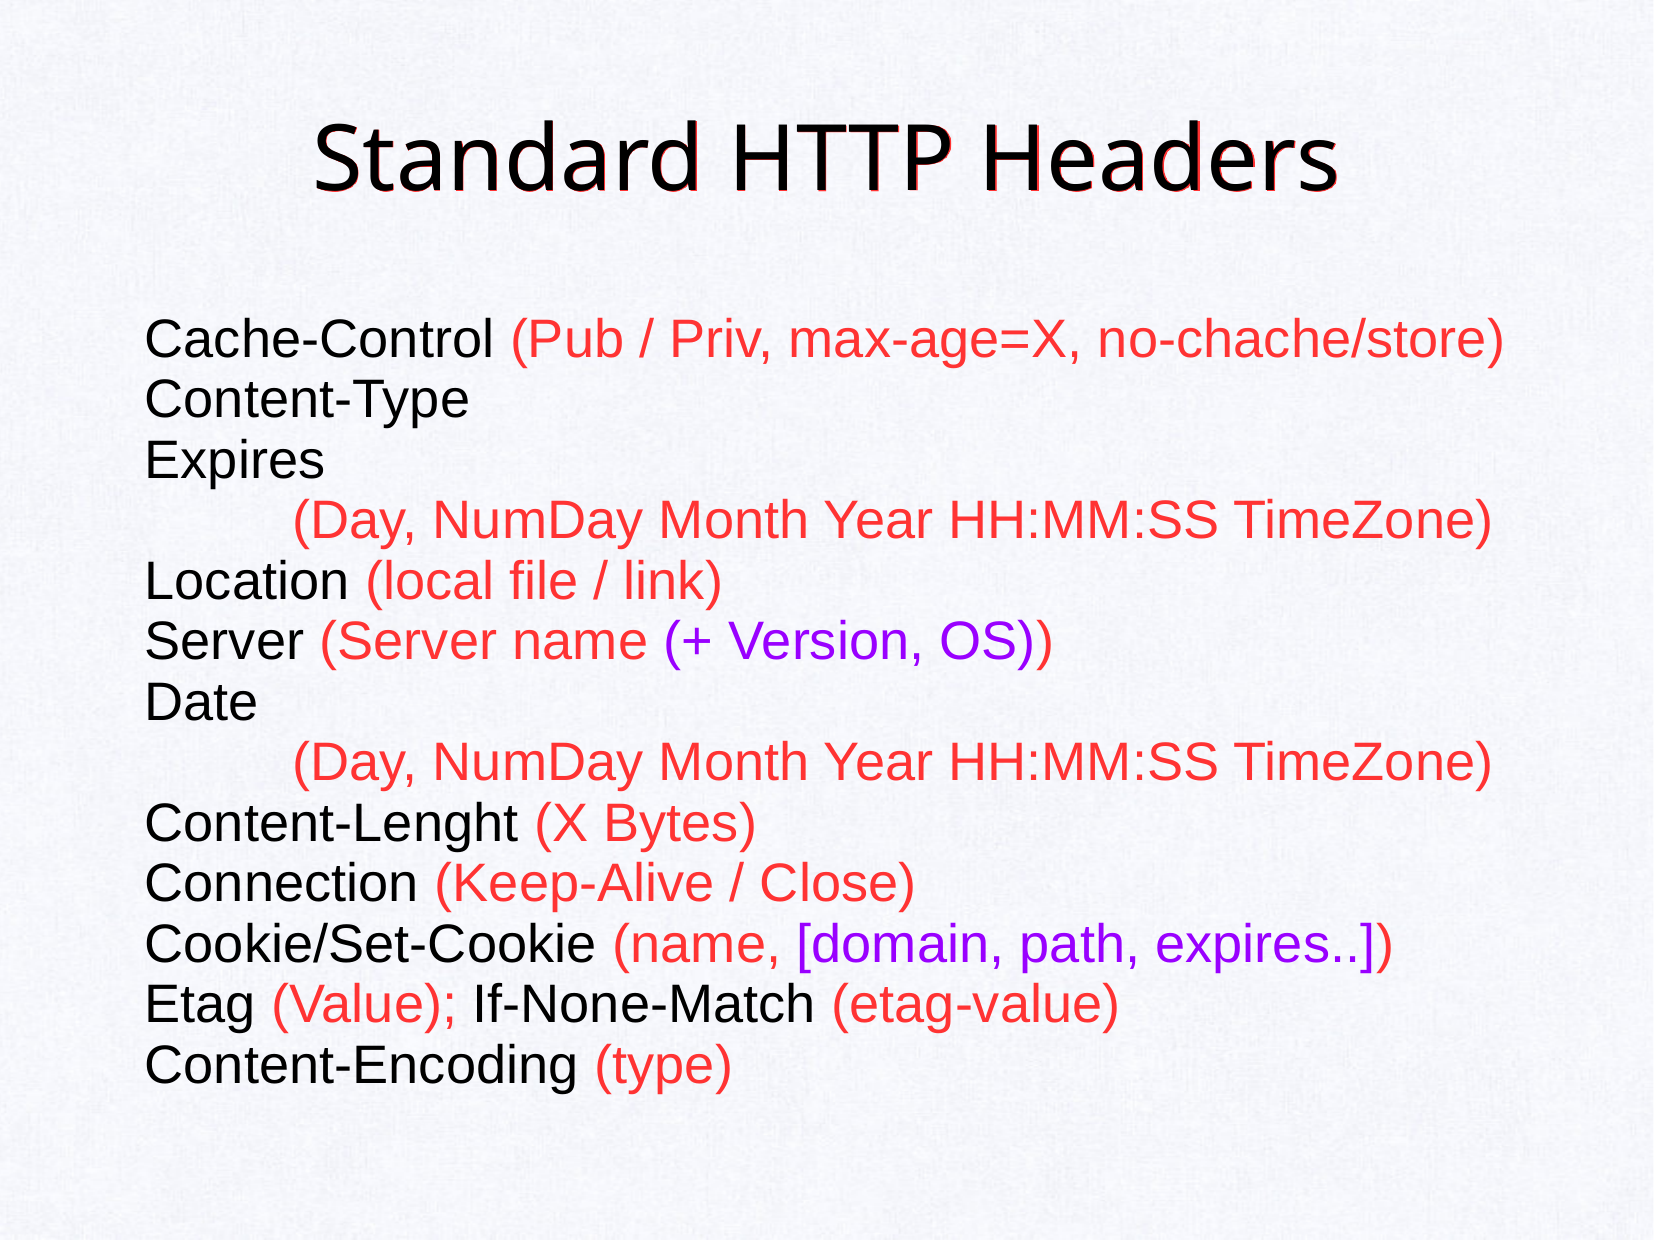

# Standard HTTP Headers
Cache-Control (Pub / Priv, max-age=X, no-chache/store)
Content-Type
Expires
		(Day, NumDay Month Year HH:MM:SS TimeZone)
Location (local file / link)
Server (Server name (+ Version, OS))
Date
		(Day, NumDay Month Year HH:MM:SS TimeZone)
Content-Lenght (X Bytes)
Connection (Keep-Alive / Close)
Cookie/Set-Cookie (name, [domain, path, expires..])
Etag (Value); If-None-Match (etag-value)
Content-Encoding (type)